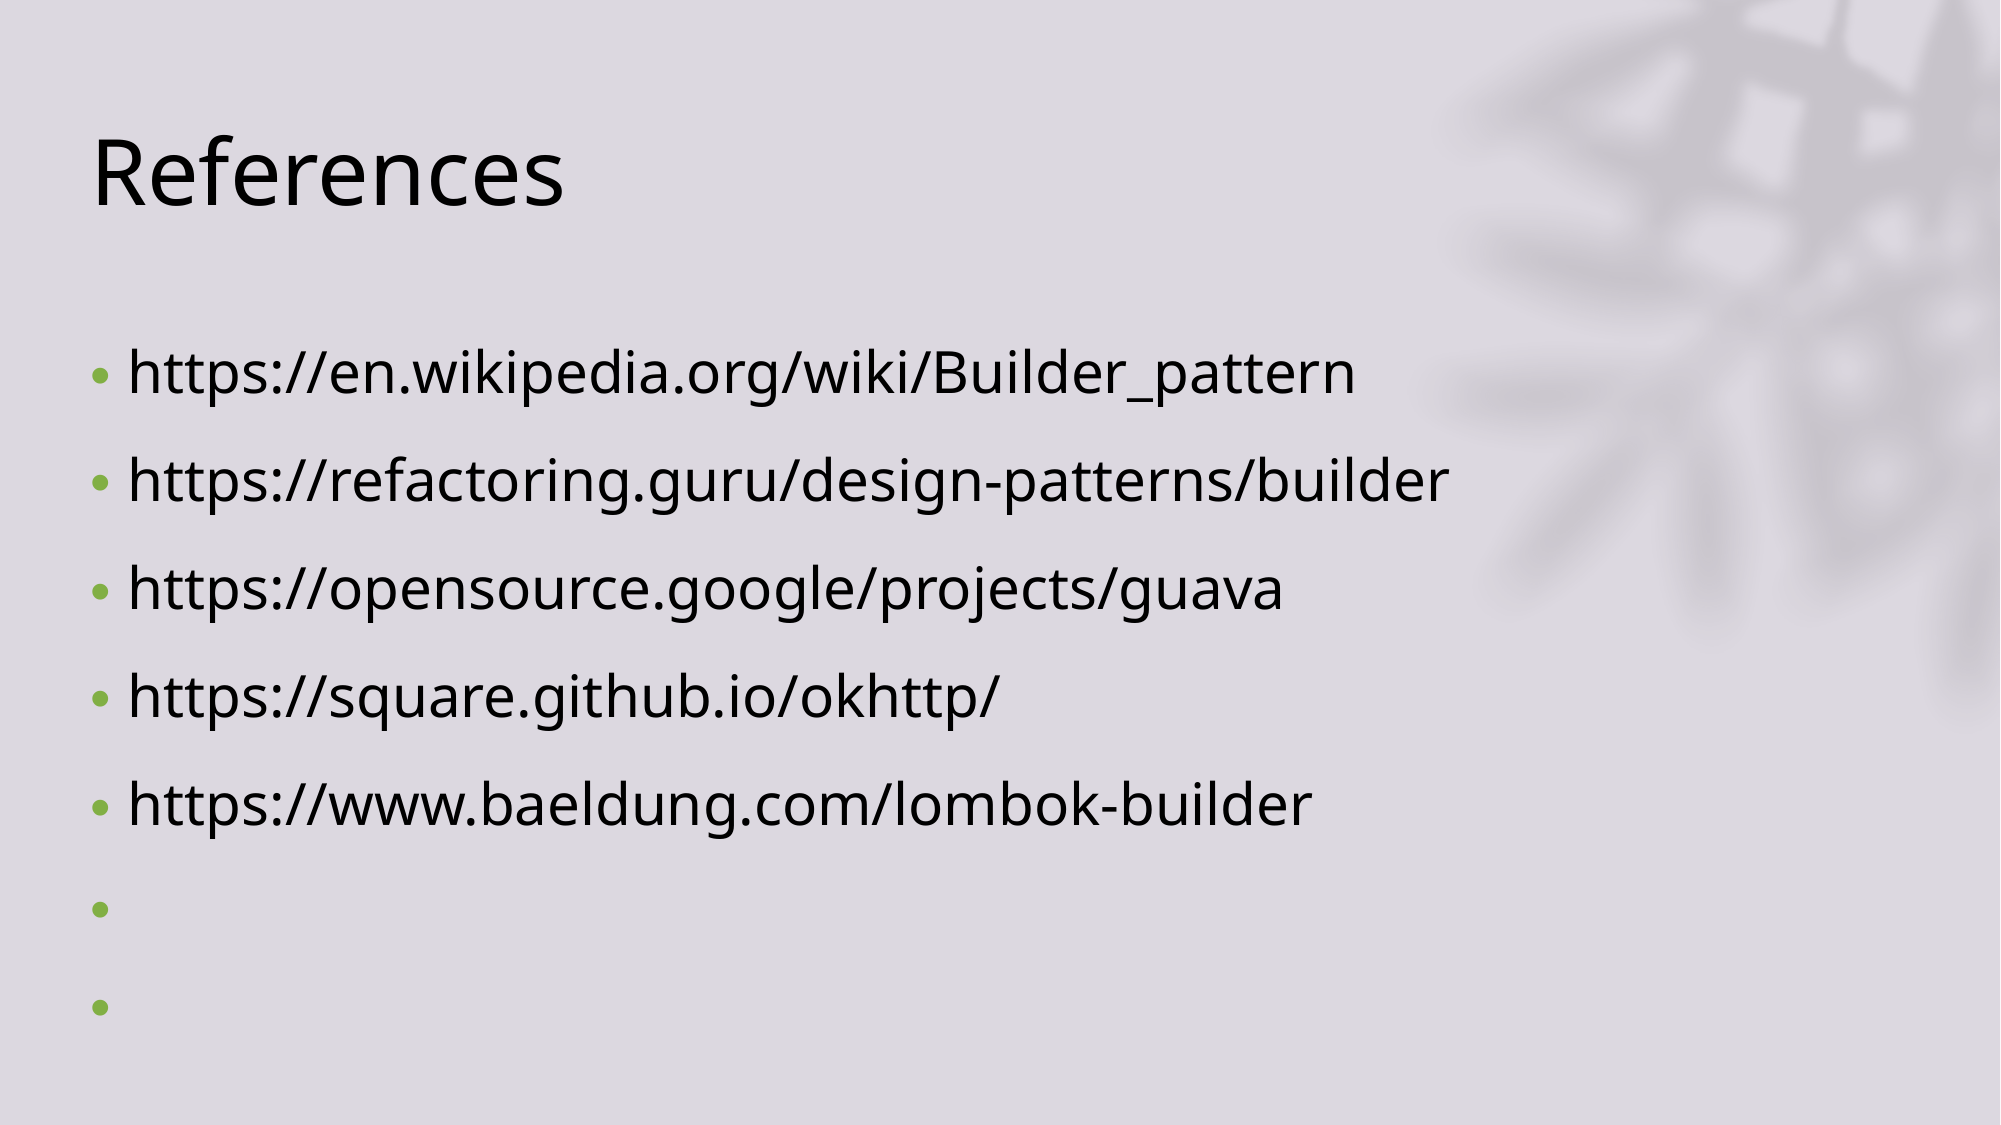

# References
https://en.wikipedia.org/wiki/Builder_pattern
https://refactoring.guru/design-patterns/builder
https://opensource.google/projects/guava
https://square.github.io/okhttp/
https://www.baeldung.com/lombok-builder